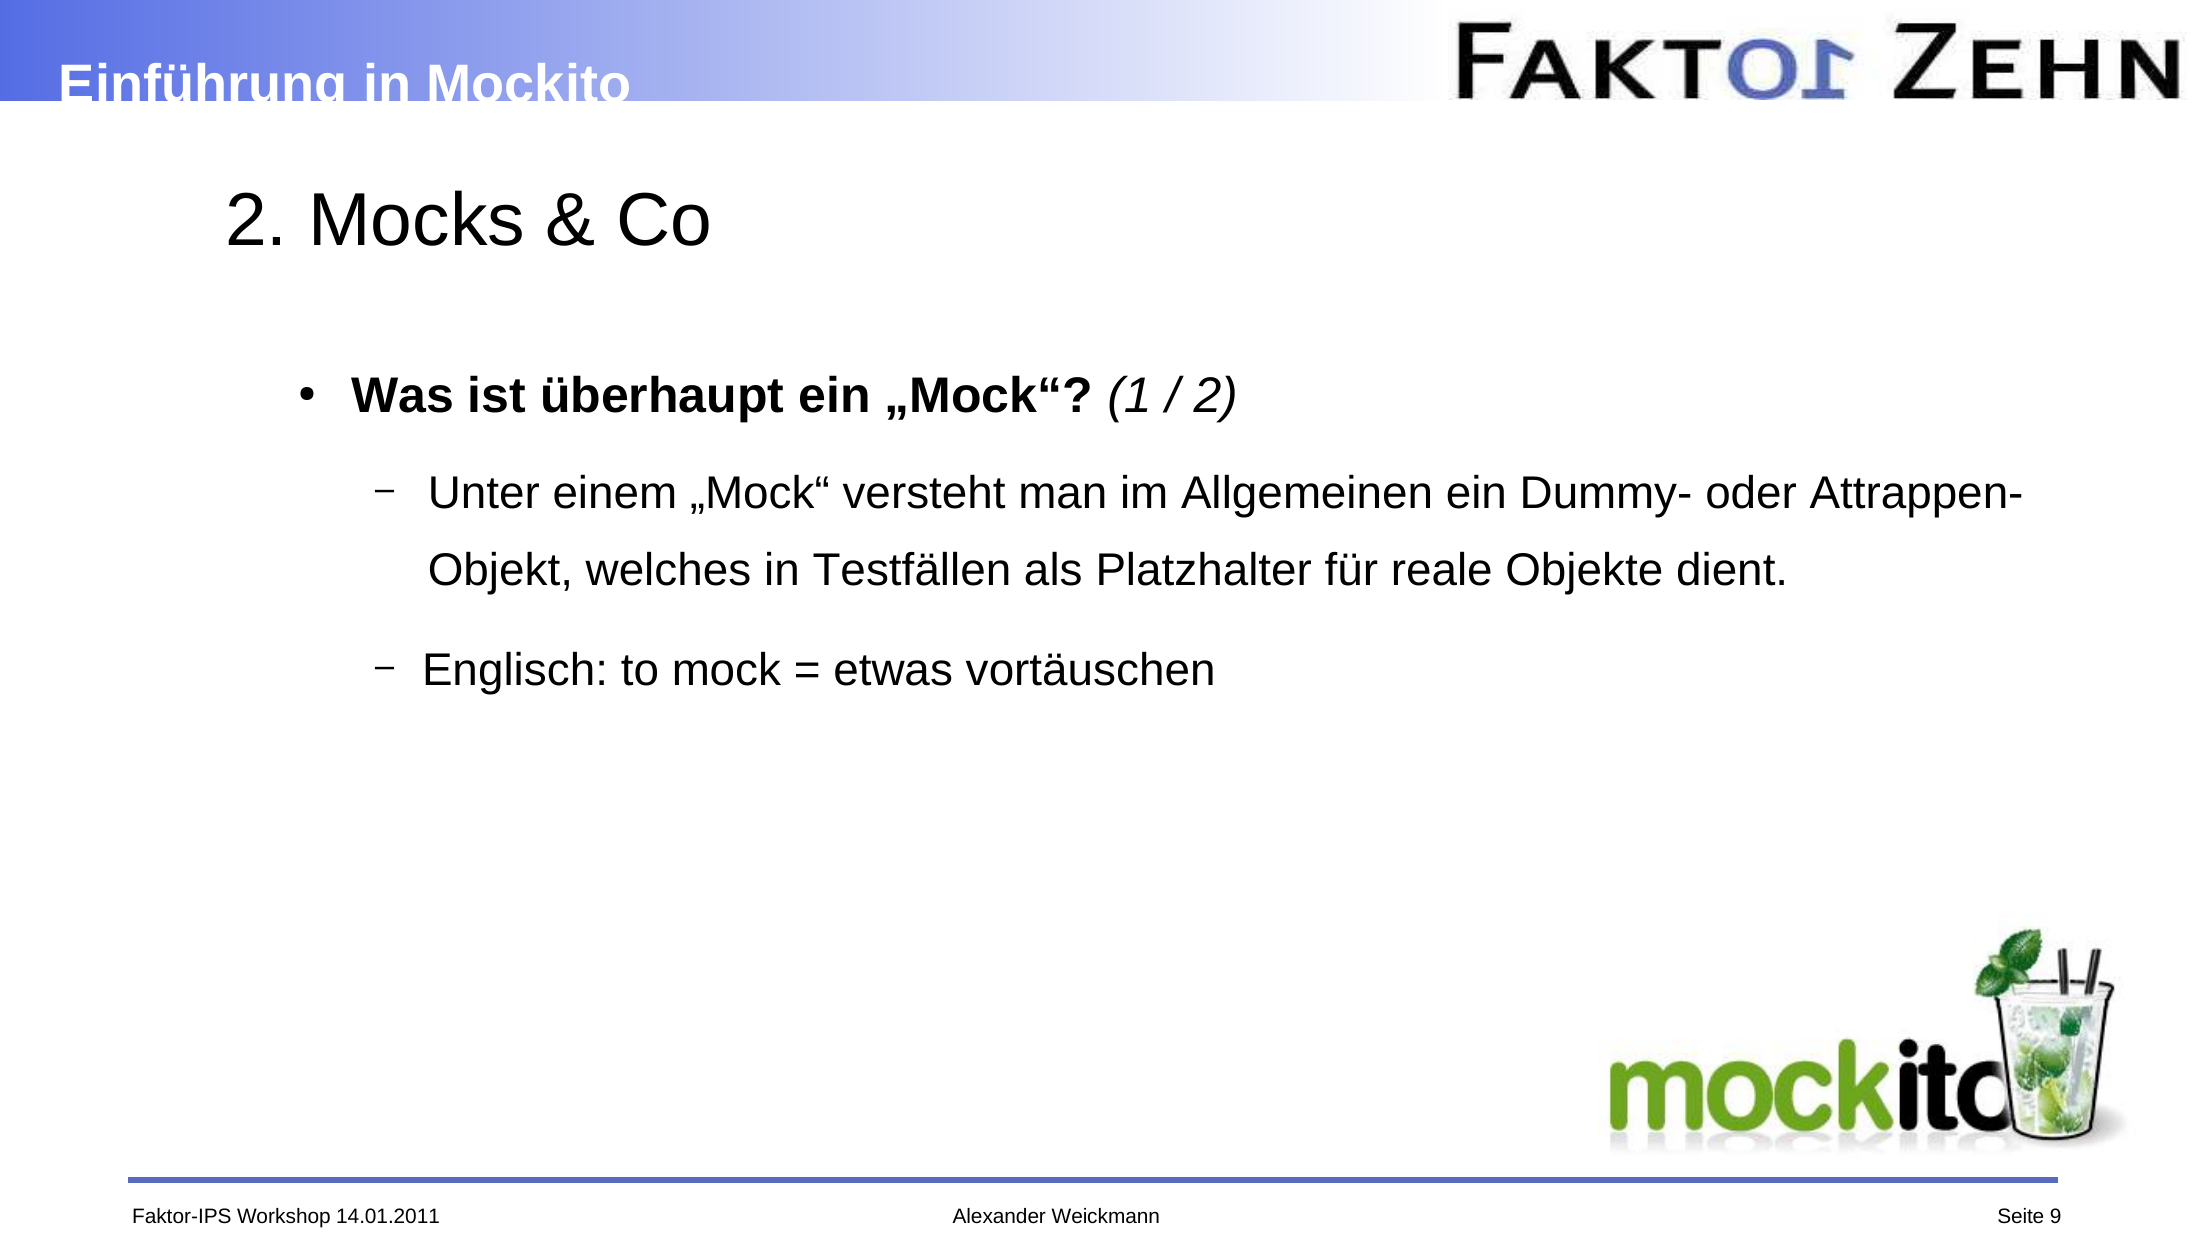

# 2. Mocks & Co
Was ist überhaupt ein „Mock“? (1 / 2)
	Unter einem „Mock“ versteht man im Allgemeinen ein Dummy- oder Attrappen-	Objekt, welches in Testfällen als Platzhalter für reale Objekte dient.
Englisch: to mock = etwas vortäuschen